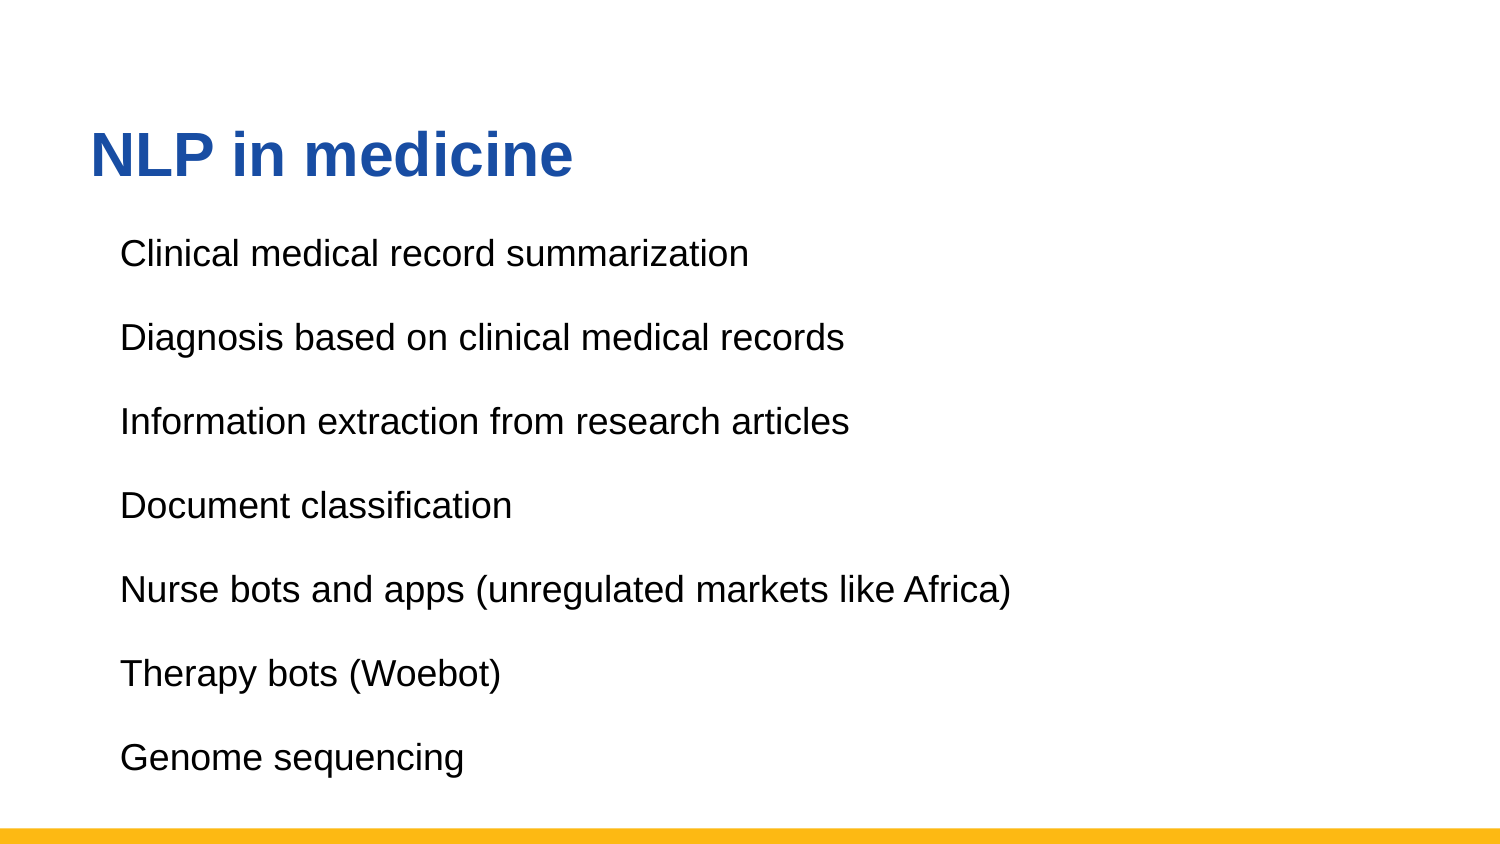

# NLP in medicine
Clinical medical record summarization
Diagnosis based on clinical medical records
Information extraction from research articles
Document classification
Nurse bots and apps (unregulated markets like Africa)
Therapy bots (Woebot)
Genome sequencing